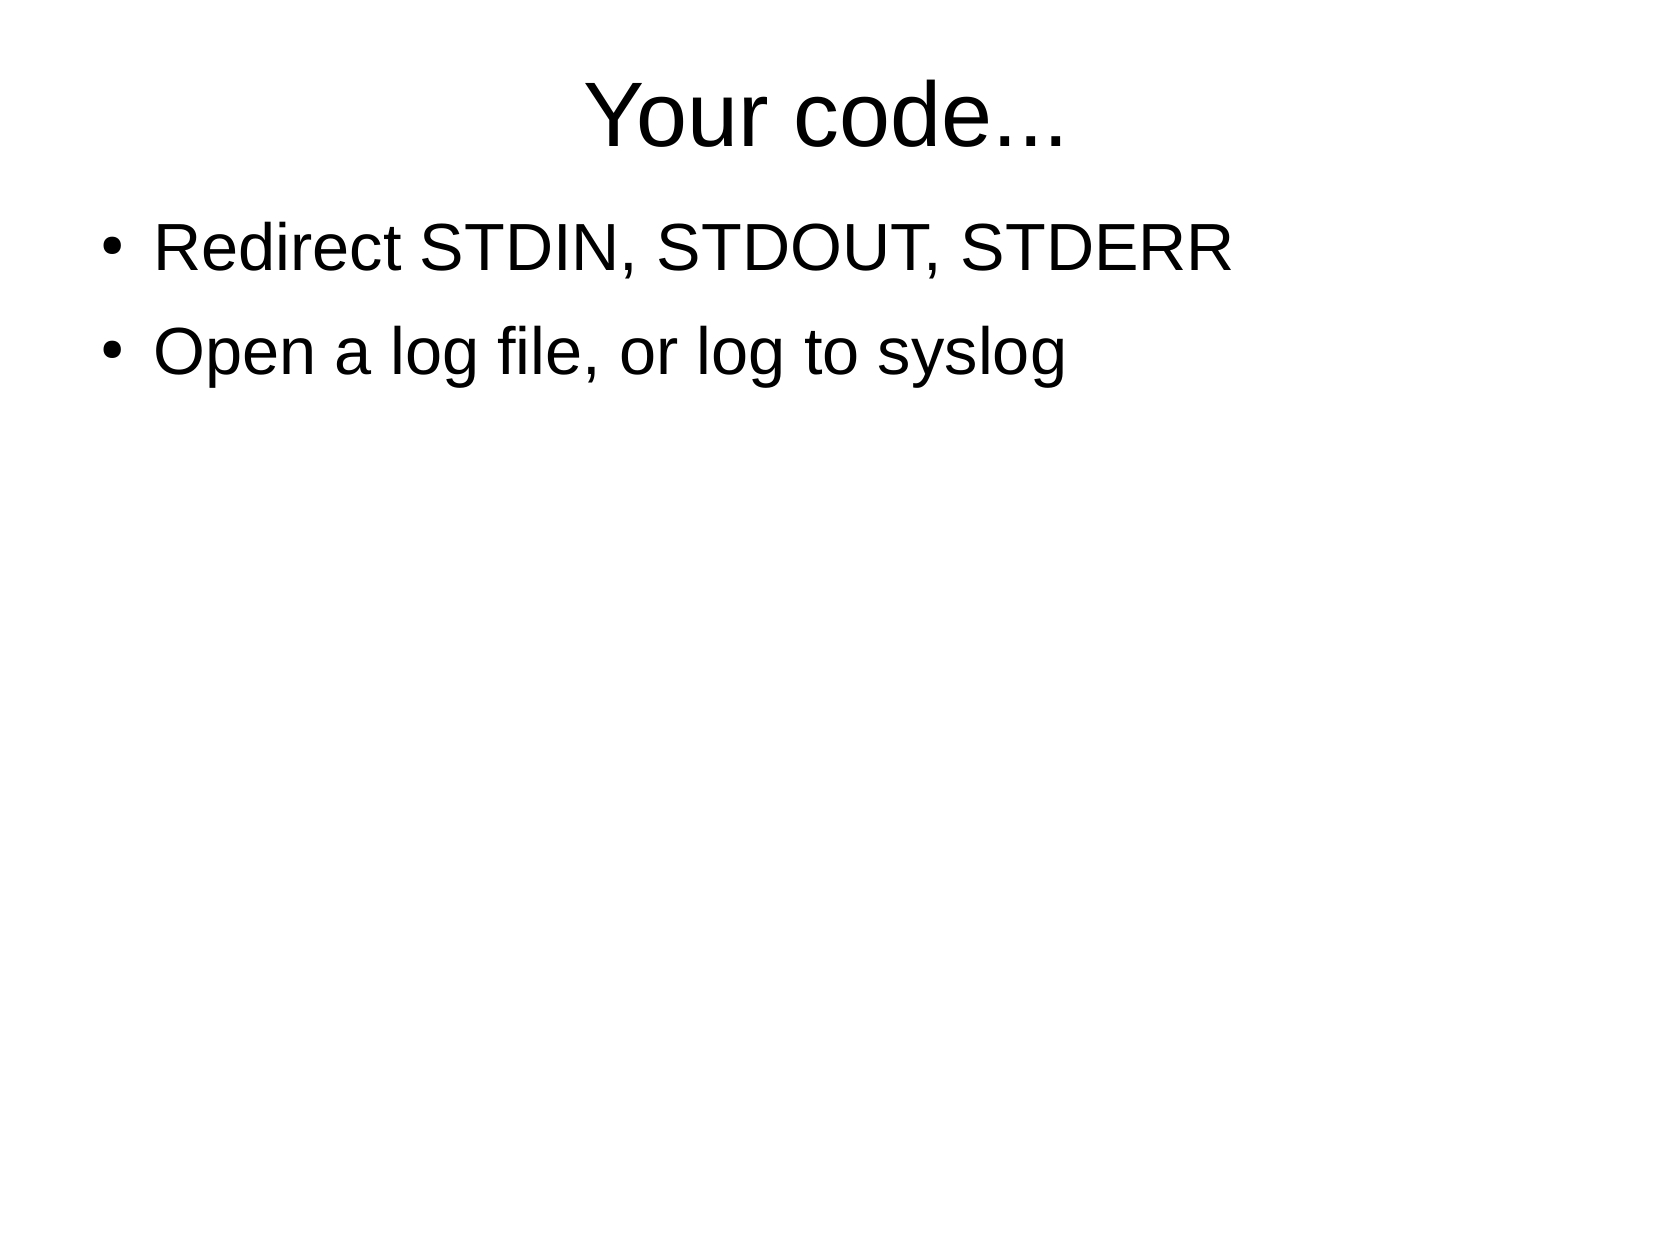

# Your code...
Redirect STDIN, STDOUT, STDERR
Open a log file, or log to syslog